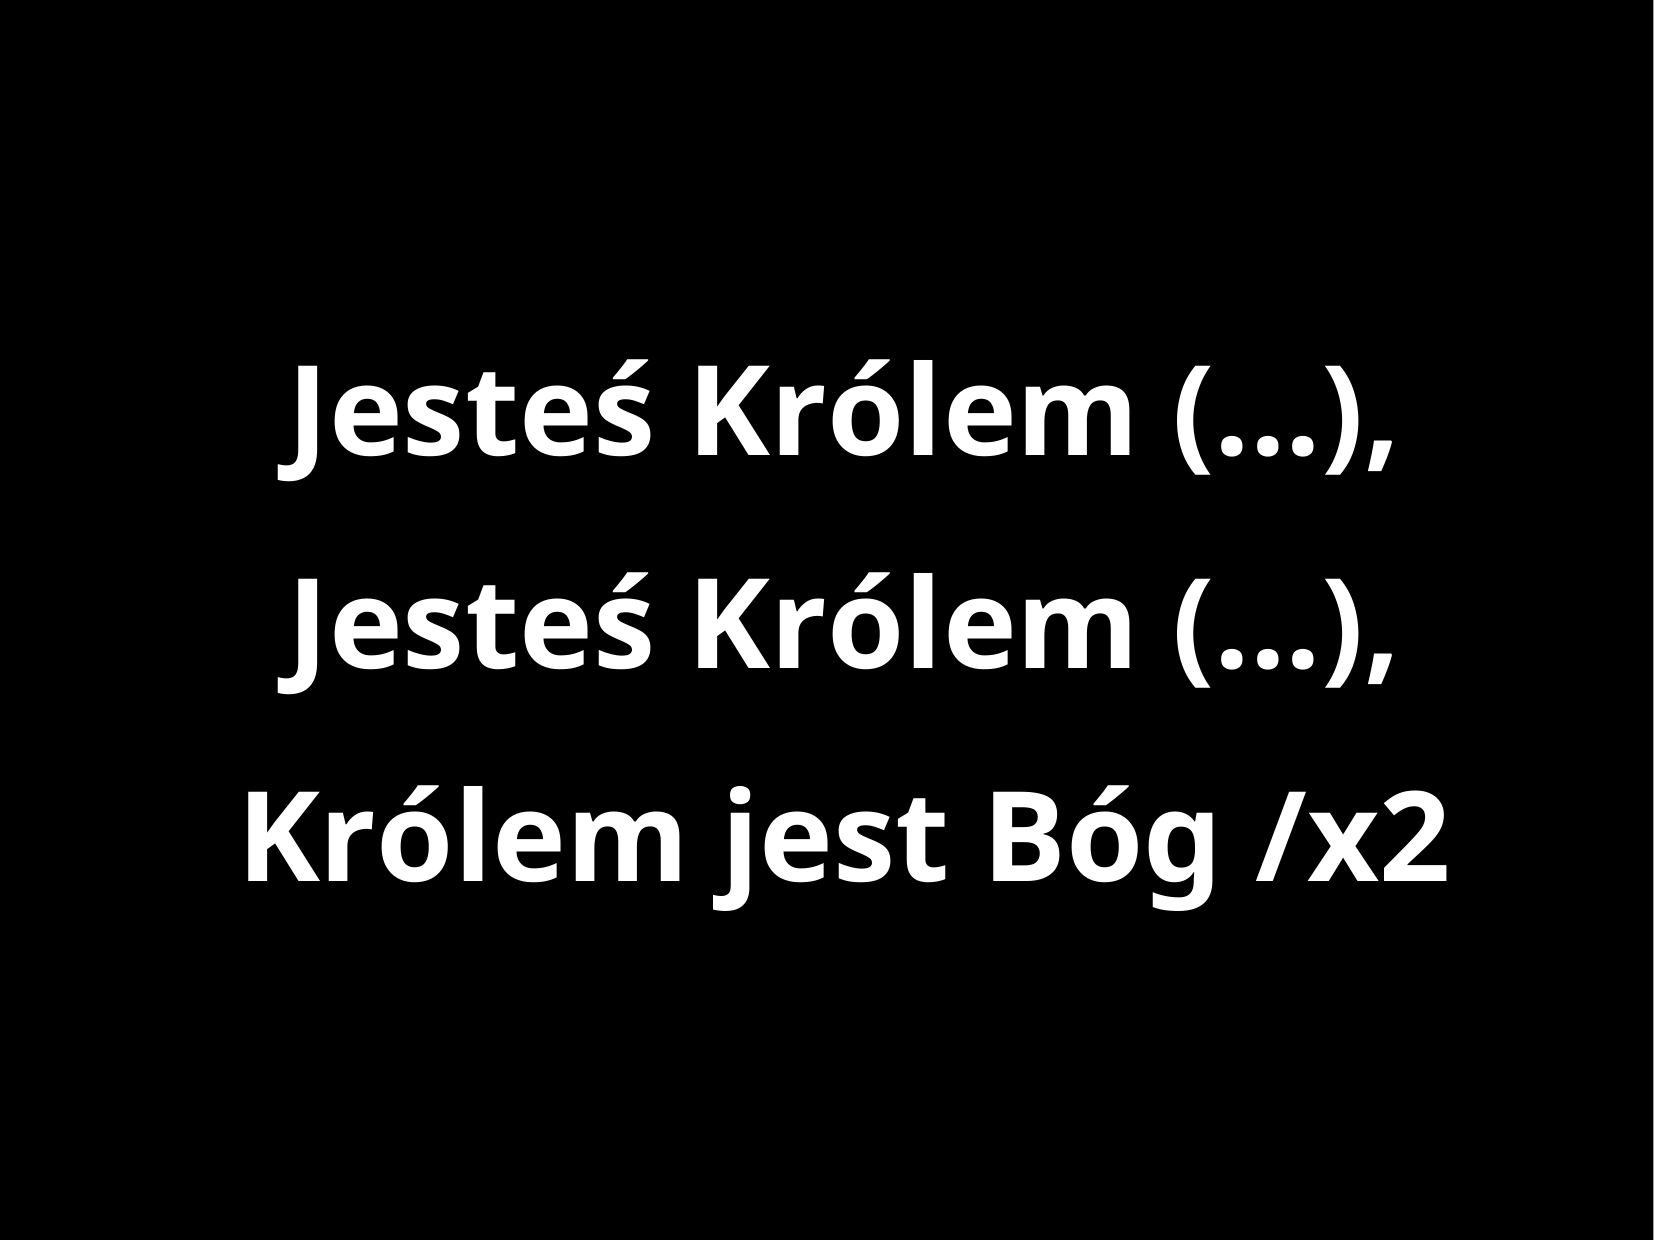

# Jesteś Królem (...),
ppp
Jesteś Królem (...),
ppp
Królem jest Bóg /x2